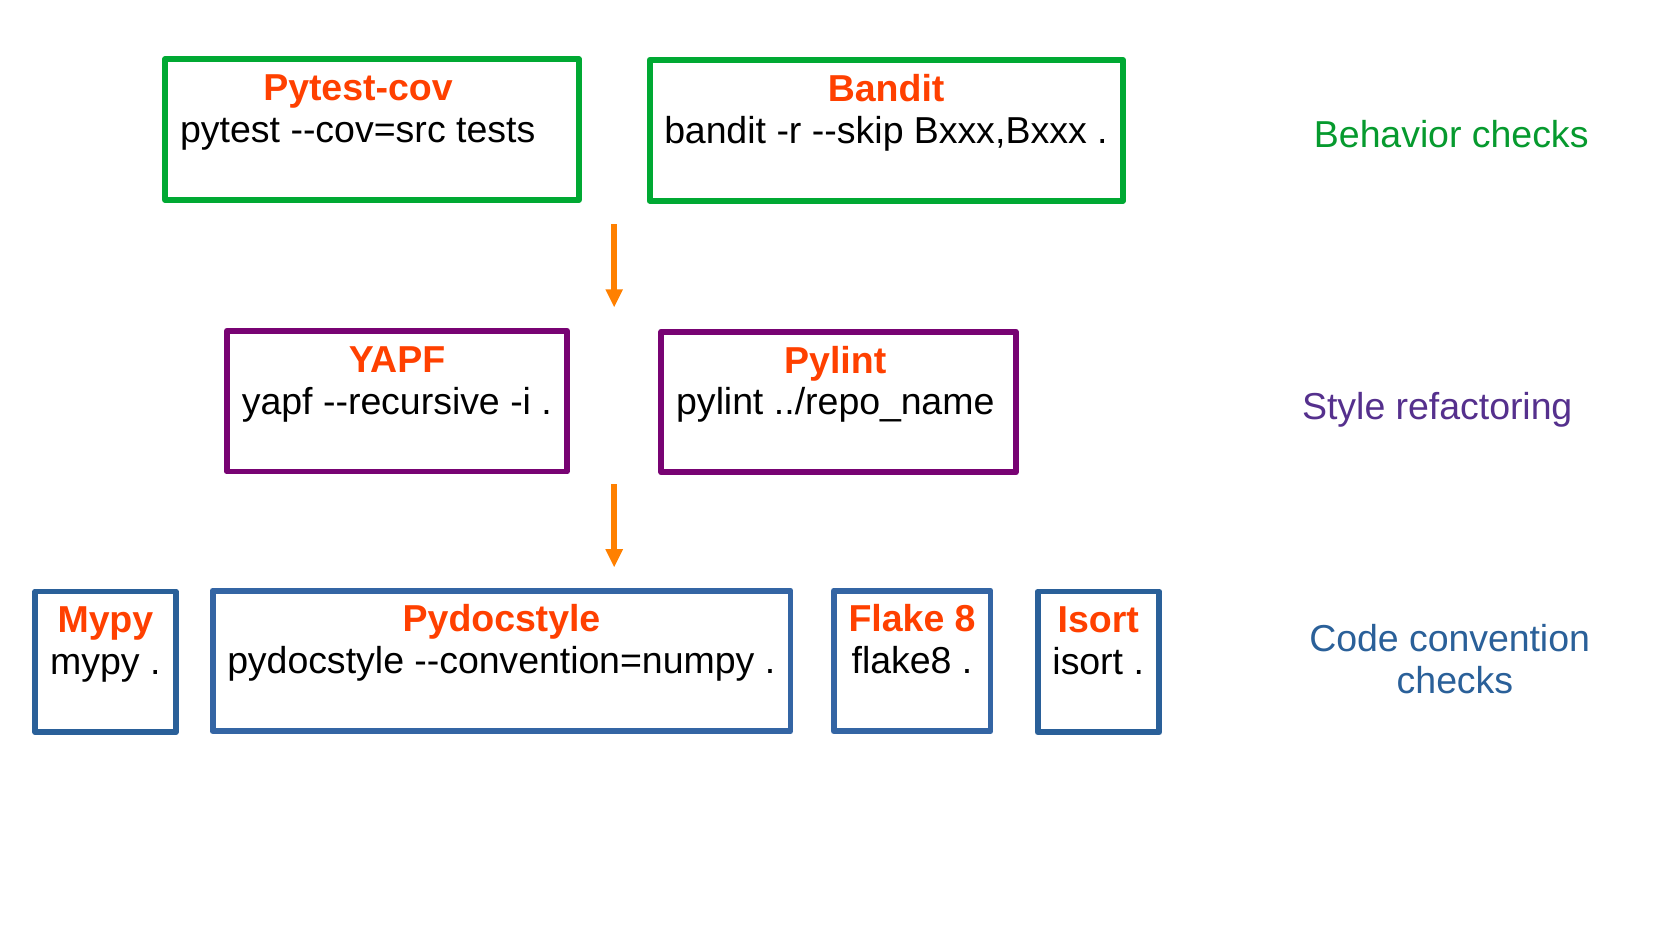

Pytest-cov
pytest --cov=src tests
Bandit
bandit -r --skip Bxxx,Bxxx .
Behavior checks
YAPF
yapf --recursive -i .
Pylint
pylint ../repo_name
Style refactoring
Pydocstyle
pydocstyle --convention=numpy .
Flake 8
flake8 .
Mypy
mypy .
Isort
isort .
Code convention
 checks